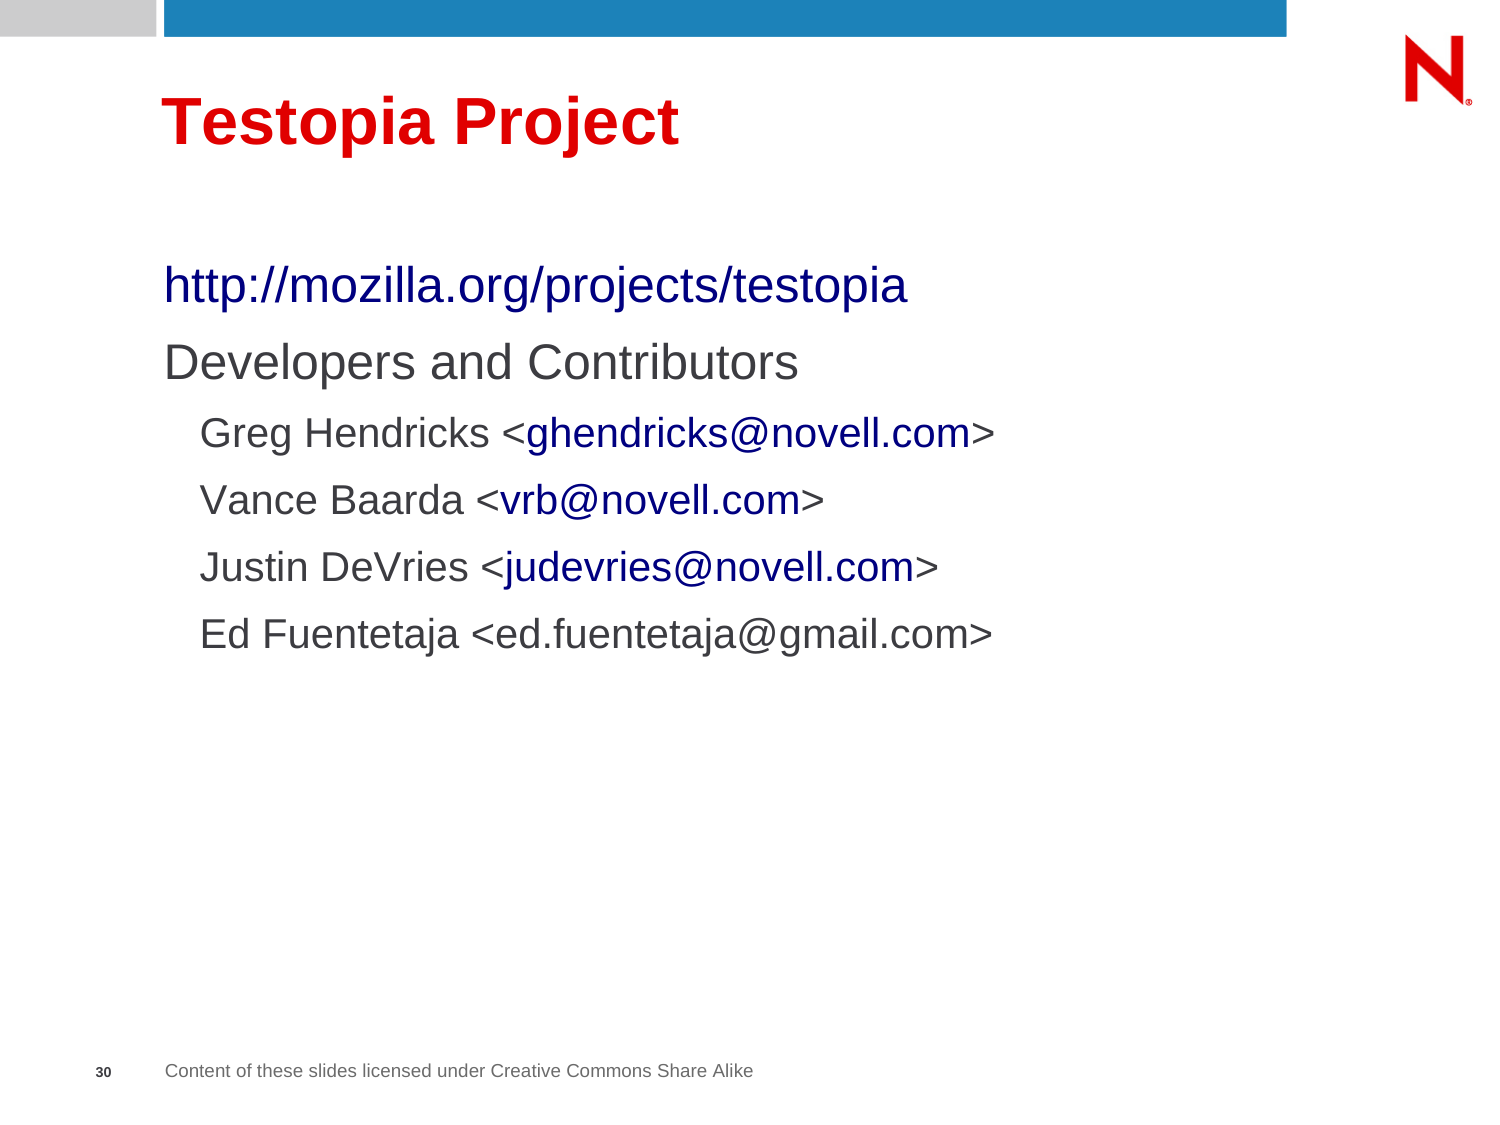

# Testopia Project
http://mozilla.org/projects/testopia
Developers and Contributors
Greg Hendricks <ghendricks@novell.com>
Vance Baarda <vrb@novell.com>
Justin DeVries <judevries@novell.com>
Ed Fuentetaja <ed.fuentetaja@gmail.com>